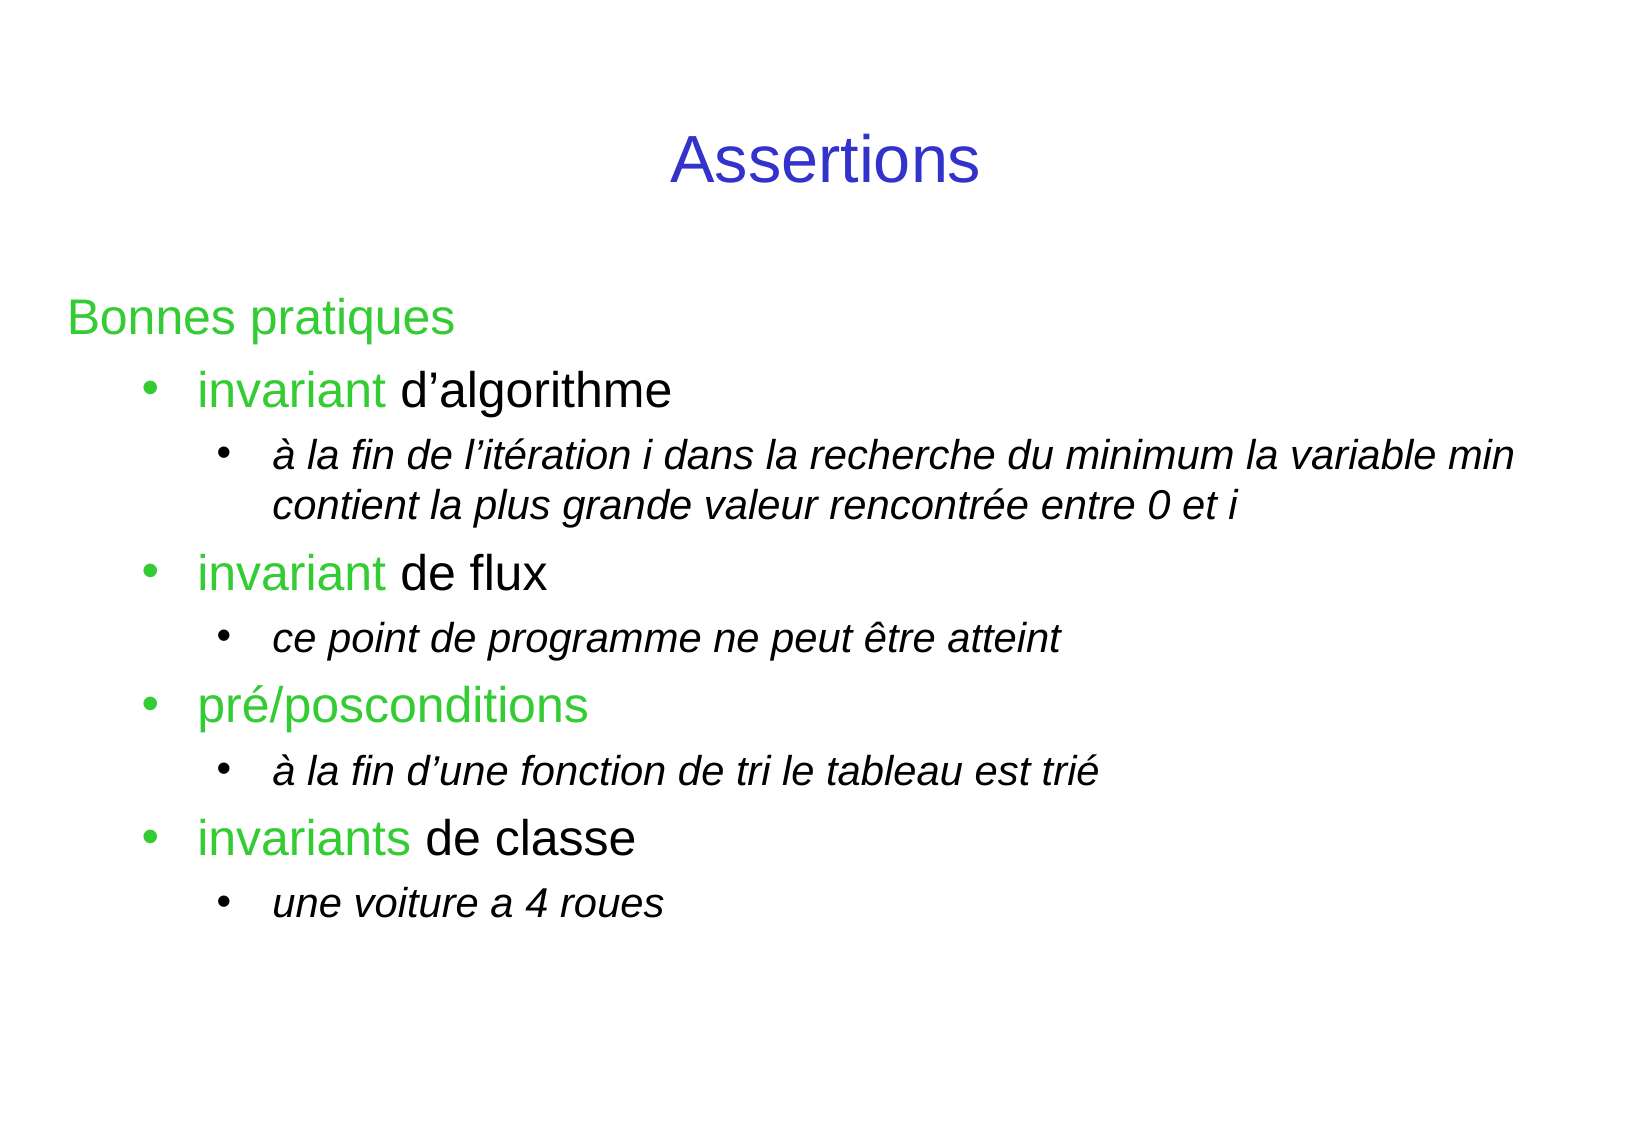

Assertions
Bonnes pratiques
invariant d’algorithme
à la fin de l’itération i dans la recherche du minimum la variable min contient la plus grande valeur rencontrée entre 0 et i
invariant de flux
ce point de programme ne peut être atteint
pré/posconditions
à la fin d’une fonction de tri le tableau est trié
invariants de classe
une voiture a 4 roues